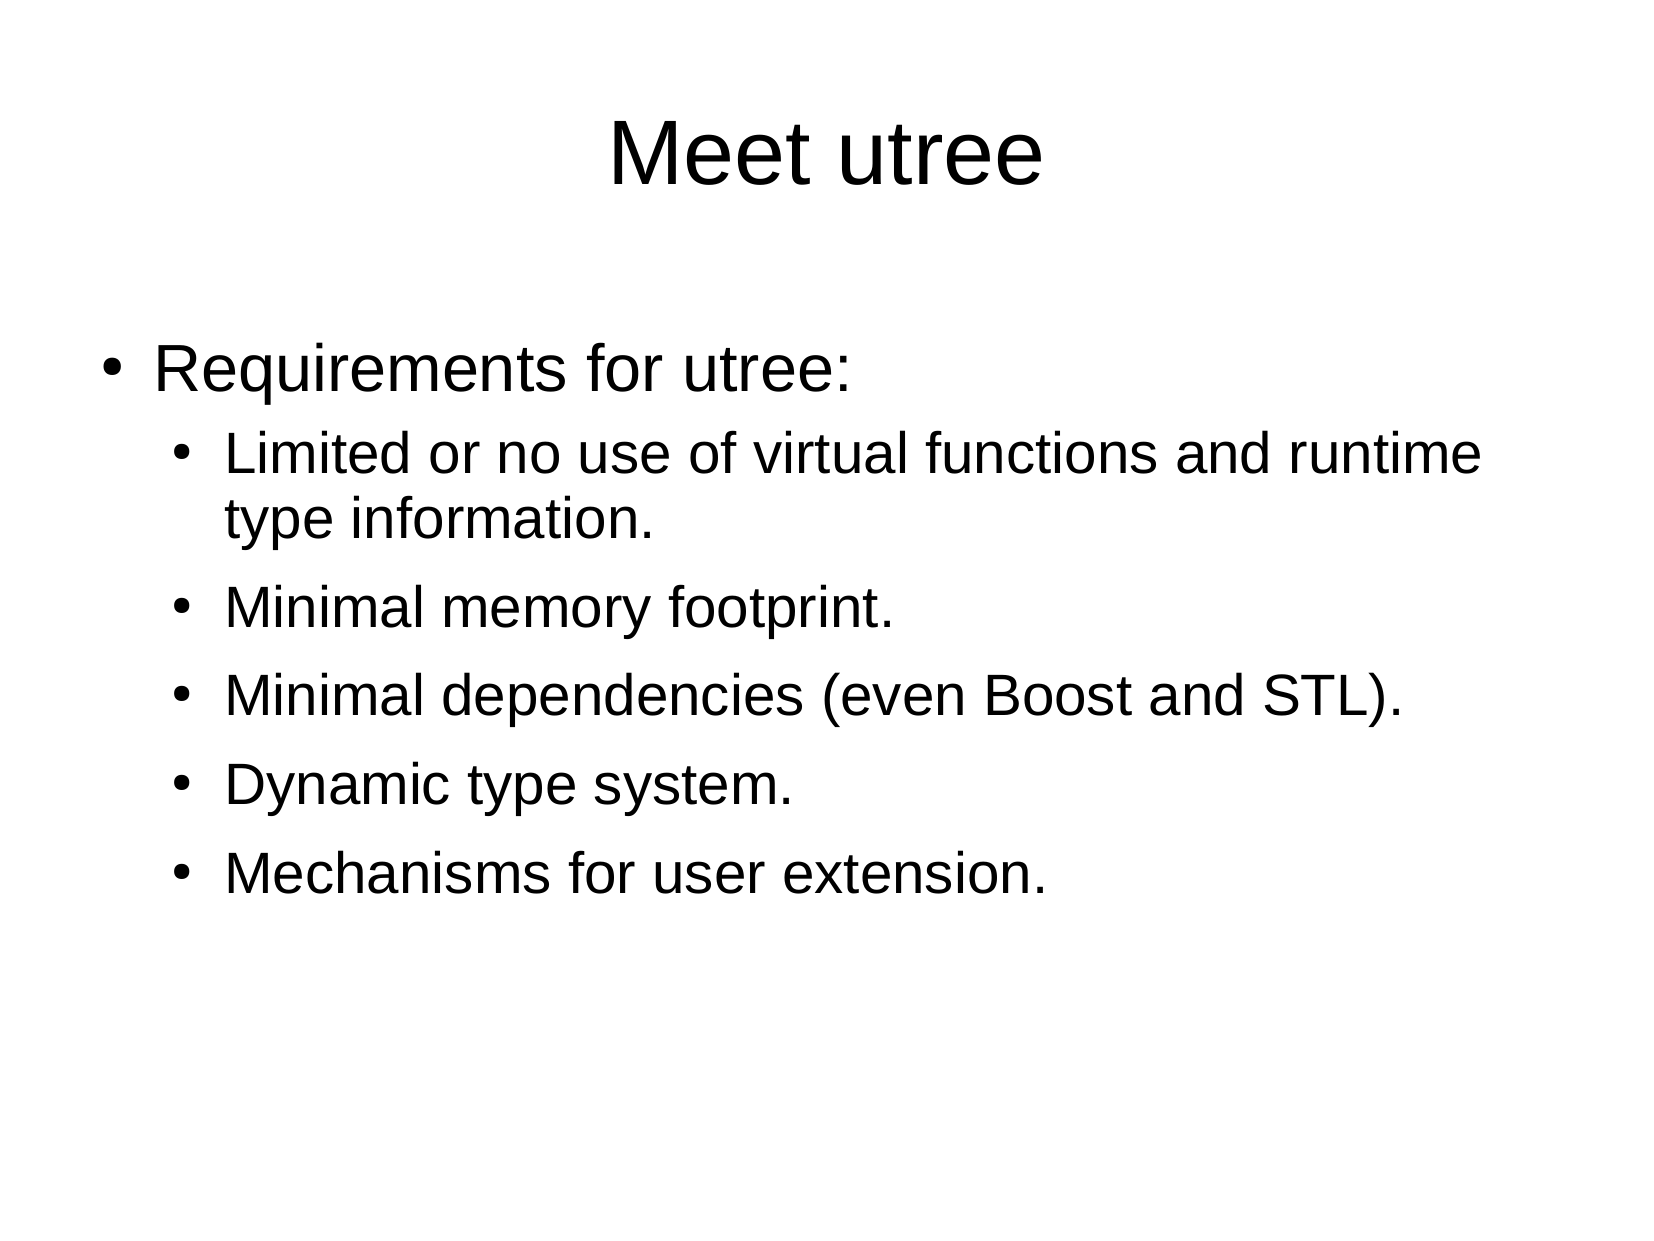

# Meet utree
Requirements for utree:
Limited or no use of virtual functions and runtime type information.
Minimal memory footprint.
Minimal dependencies (even Boost and STL).
Dynamic type system.
Mechanisms for user extension.